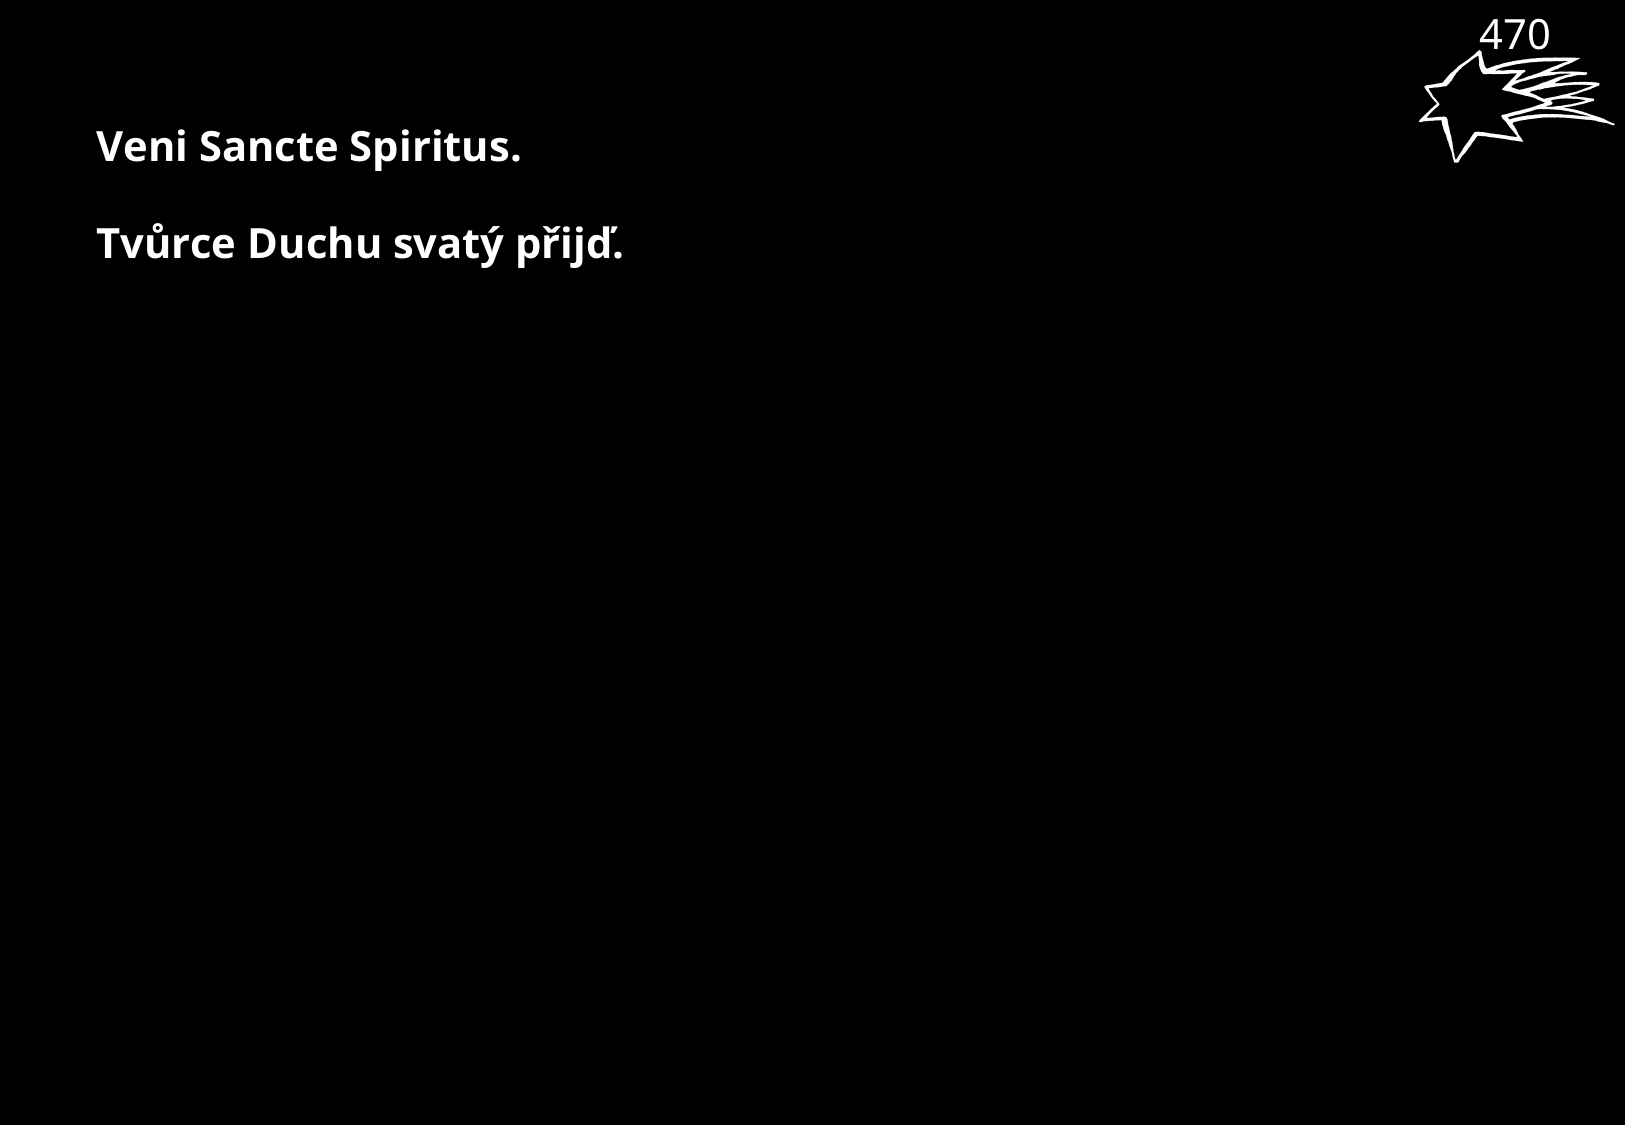

470
# Veni Sancte Spiritus.
Tvůrce Duchu svatý přijď.